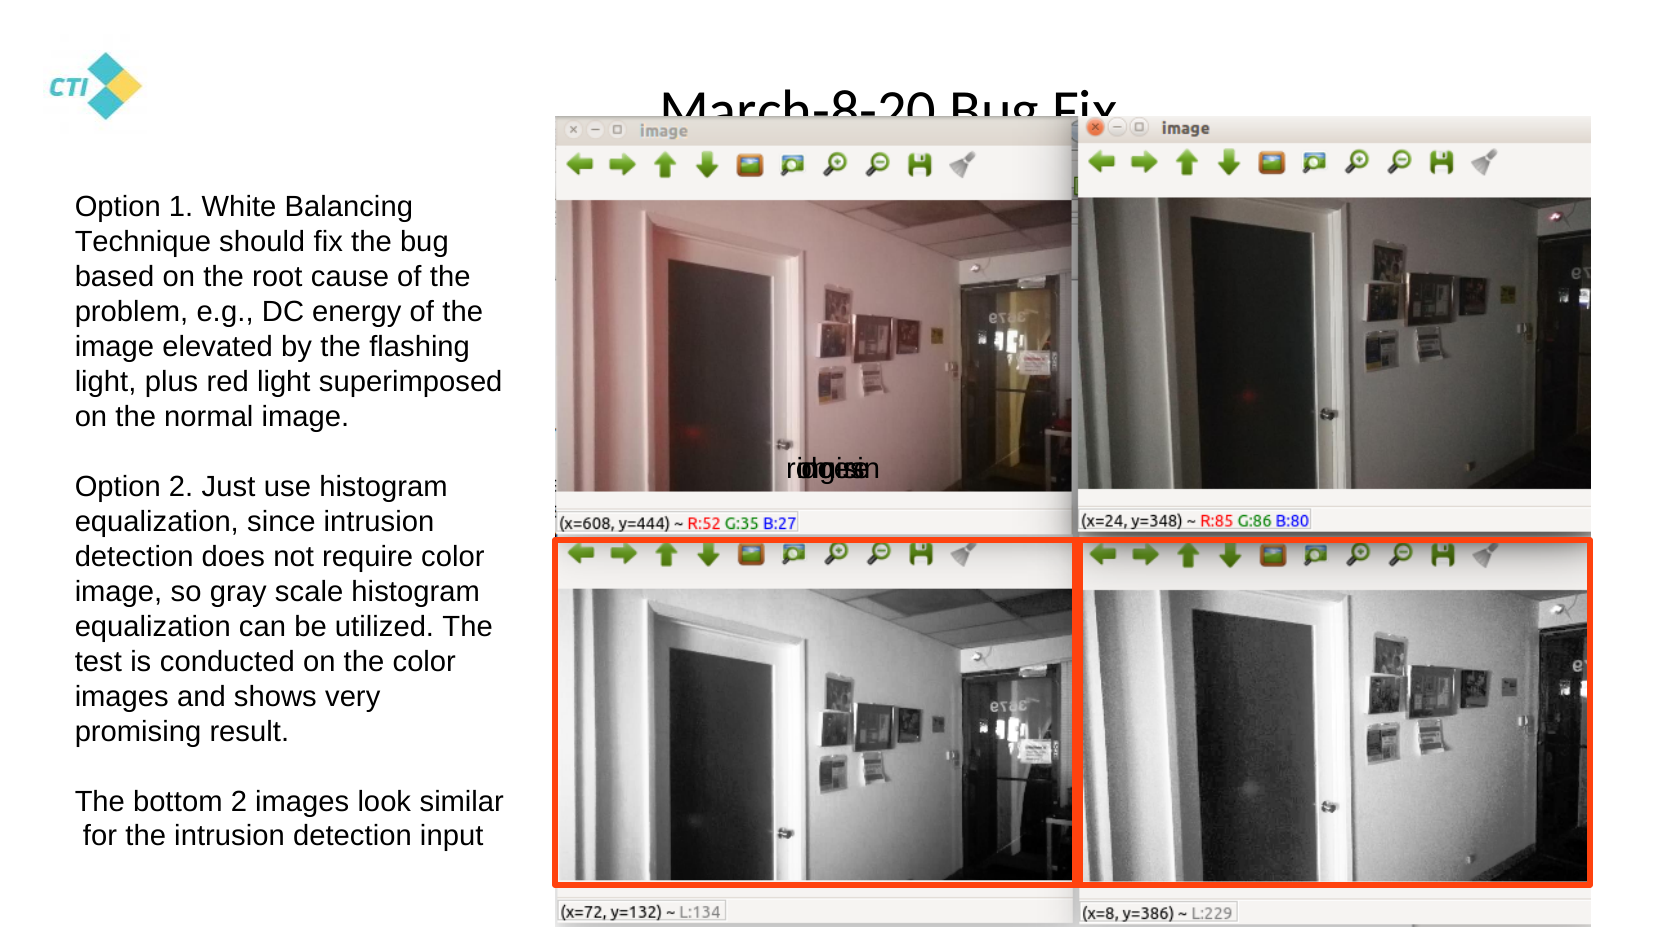

March-8-20 Bug Fix
Option 1. White Balancing Technique should fix the bug based on the root cause of the problem, e.g., DC energy of the image elevated by the flashing light, plus red light superimposed on the normal image.
Option 2. Just use histogram equalization, since intrusion detection does not require color image, so gray scale histogram equalization can be utilized. The test is conducted on the color images and shows very promising result.
The bottom 2 images look similar for the intrusion detection input
romisin
 does
ing re